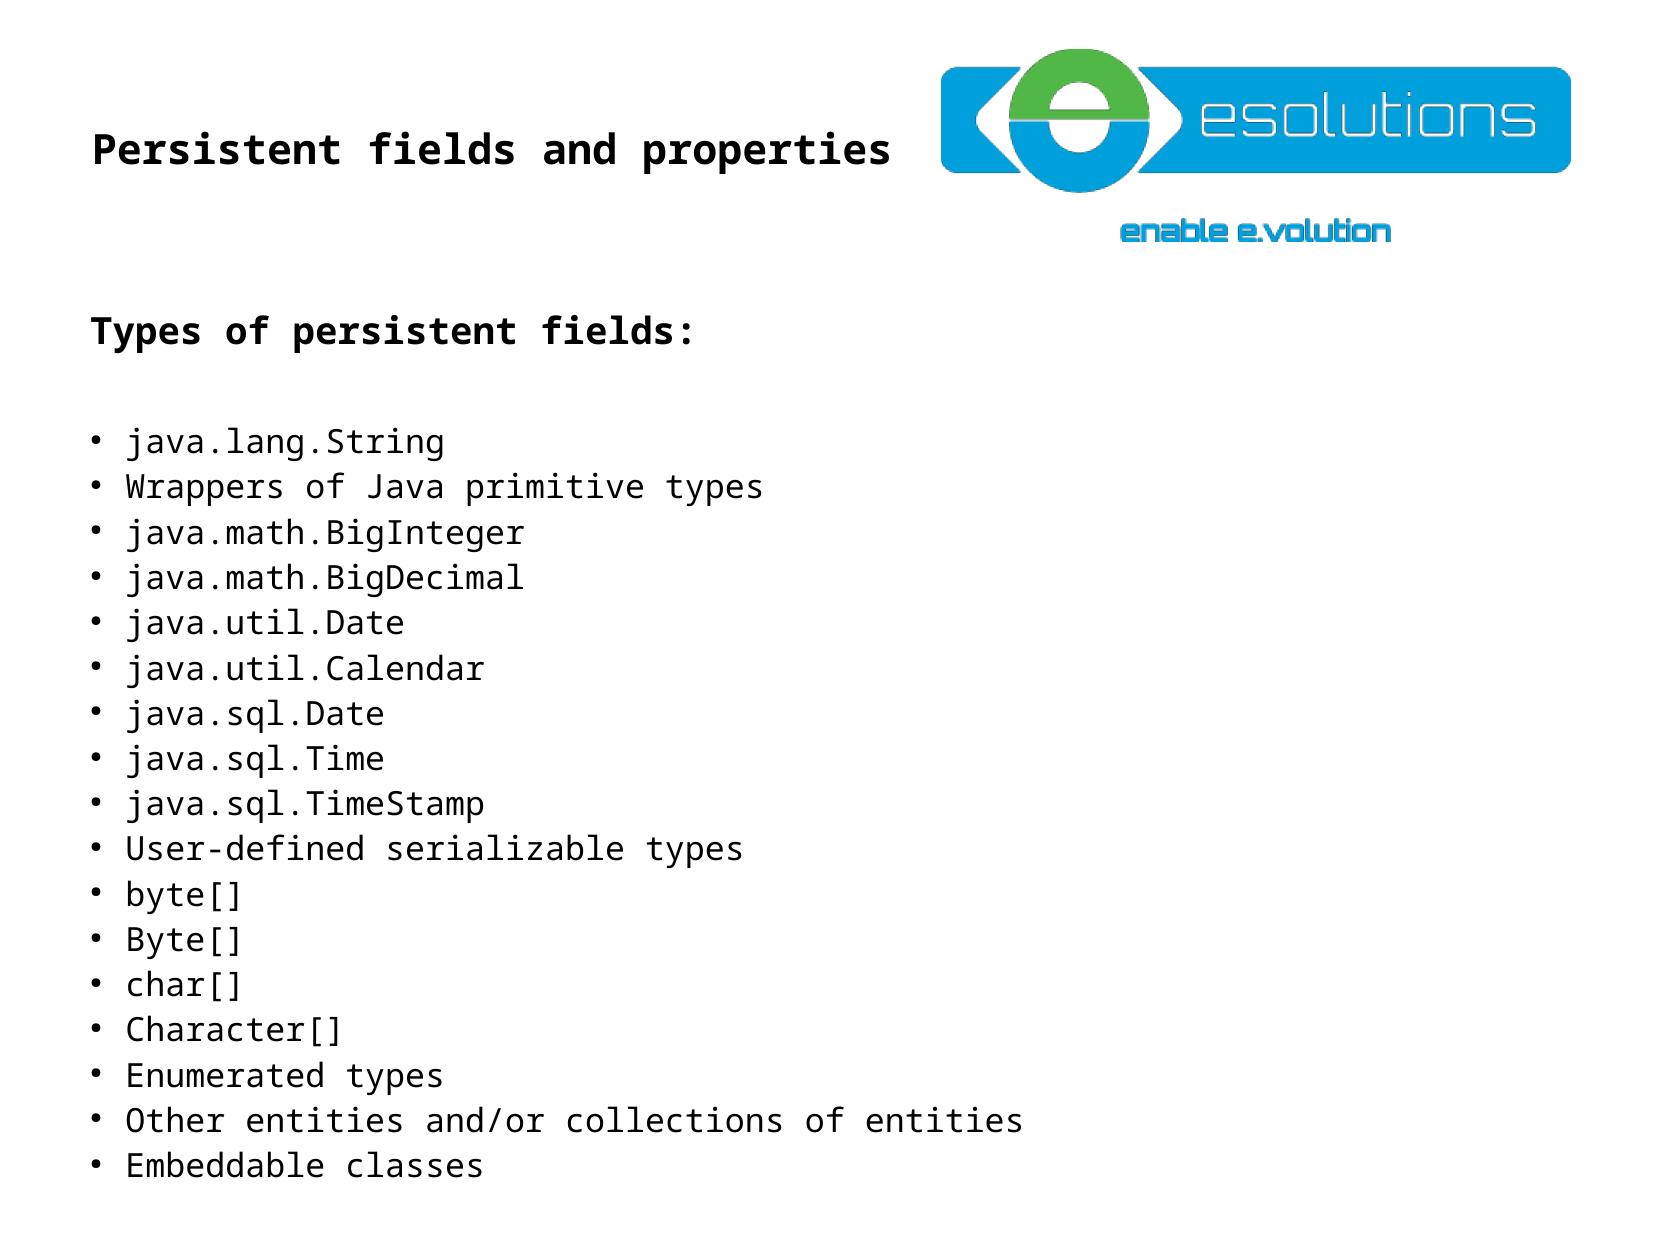

#
Persistent fields and properties
Types of persistent fields:
java.lang.String
Wrappers of Java primitive types
java.math.BigInteger
java.math.BigDecimal
java.util.Date
java.util.Calendar
java.sql.Date
java.sql.Time
java.sql.TimeStamp
User-defined serializable types
byte[]
Byte[]
char[]
Character[]
Enumerated types
Other entities and/or collections of entities
Embeddable classes